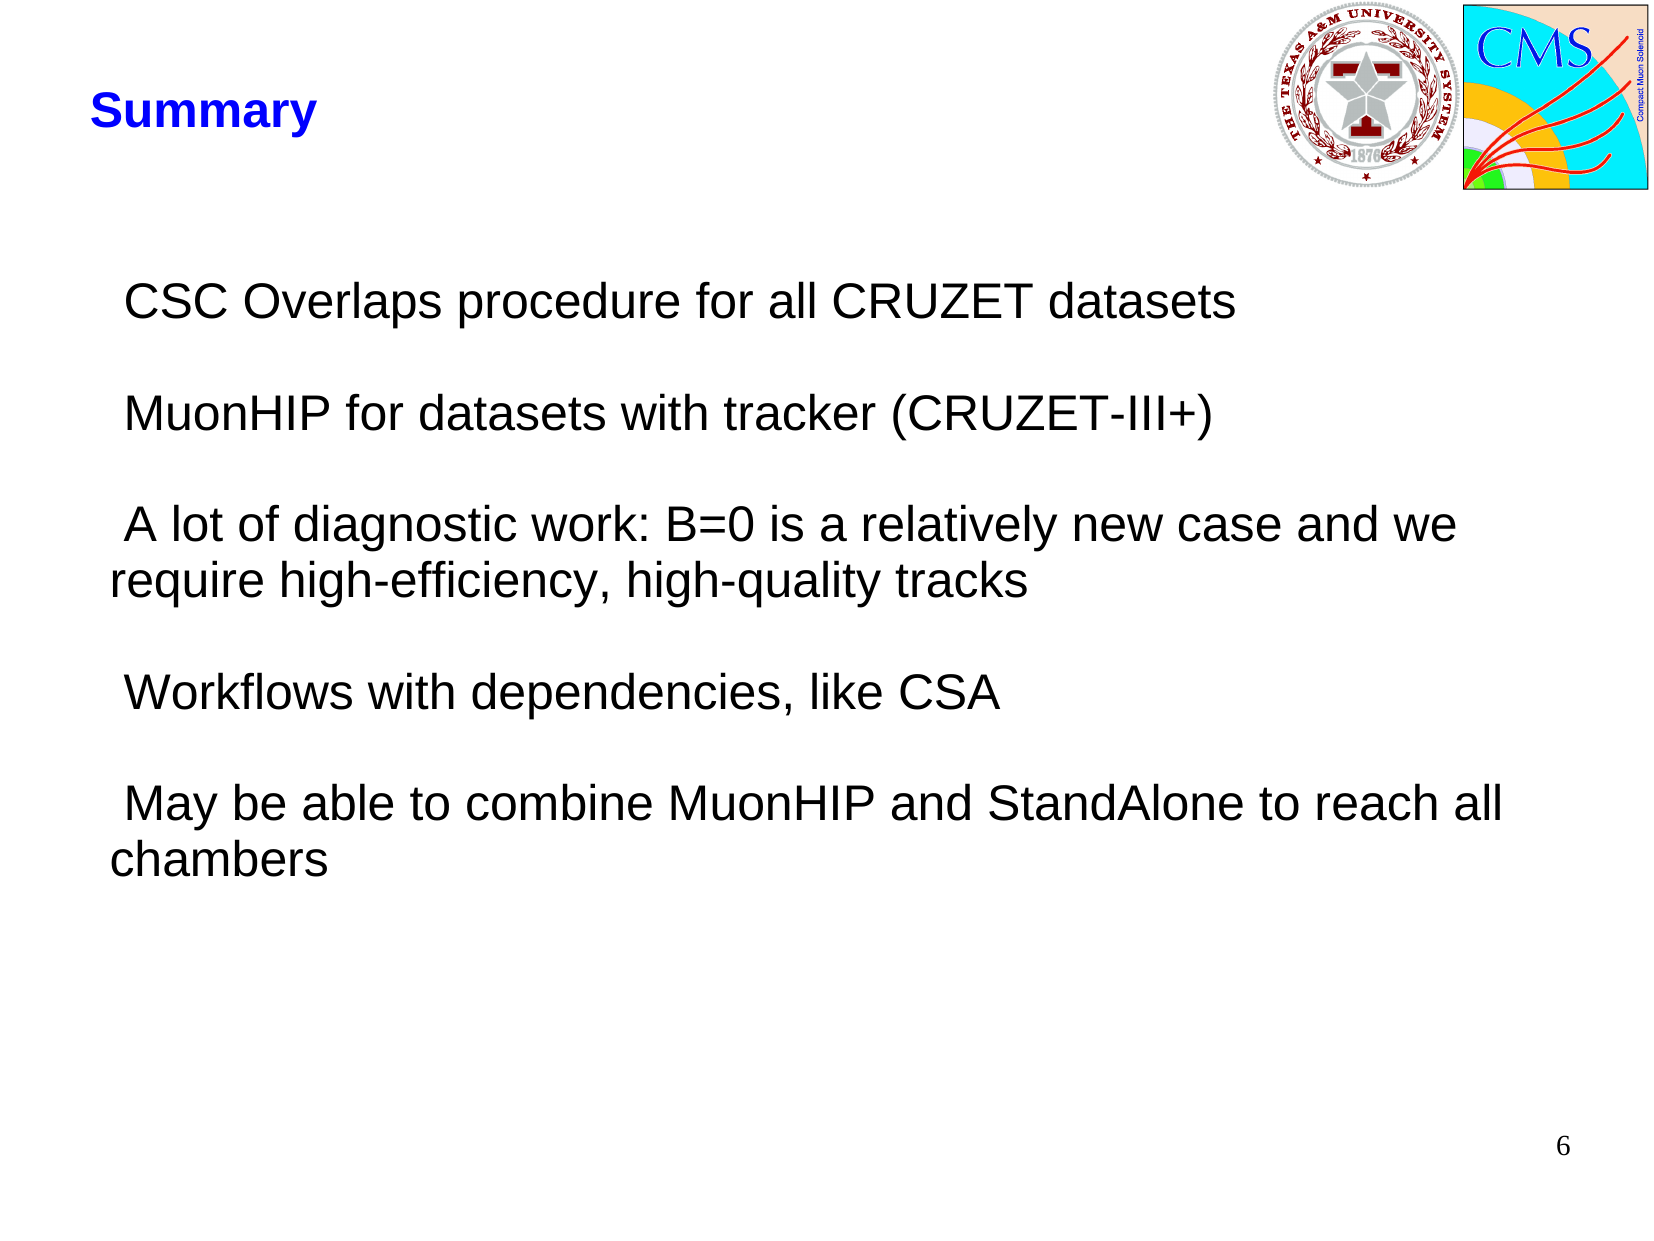

Summary
 CSC Overlaps procedure for all CRUZET datasets
 MuonHIP for datasets with tracker (CRUZET-III+)
 A lot of diagnostic work: B=0 is a relatively new case and we require high-efficiency, high-quality tracks
 Workflows with dependencies, like CSA
 May be able to combine MuonHIP and StandAlone to reach all chambers
6